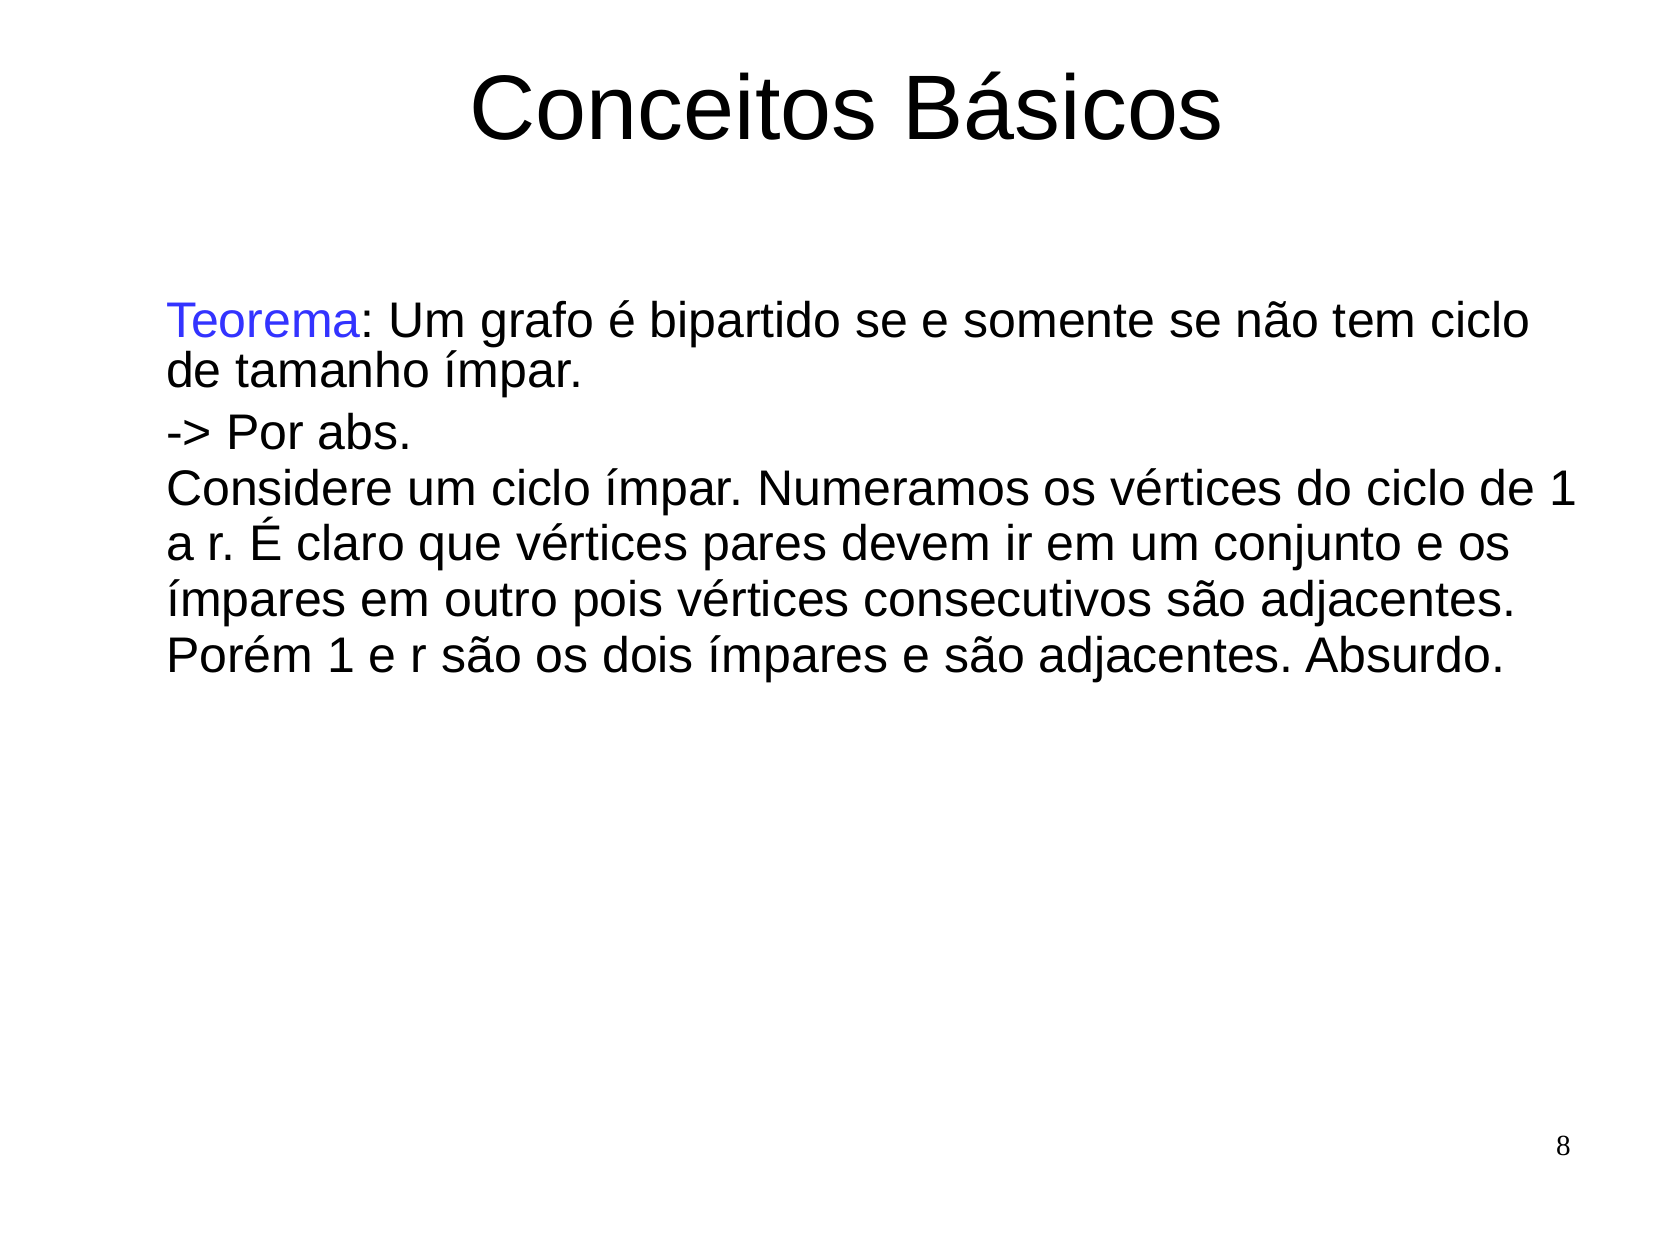

# Conceitos Básicos
Teorema: Um grafo é bipartido se e somente se não tem ciclo de tamanho ímpar.
-> Por abs.
Considere um ciclo ímpar. Numeramos os vértices do ciclo de 1 a r. É claro que vértices pares devem ir em um conjunto e os ímpares em outro pois vértices consecutivos são adjacentes. Porém 1 e r são os dois ímpares e são adjacentes. Absurdo.
8